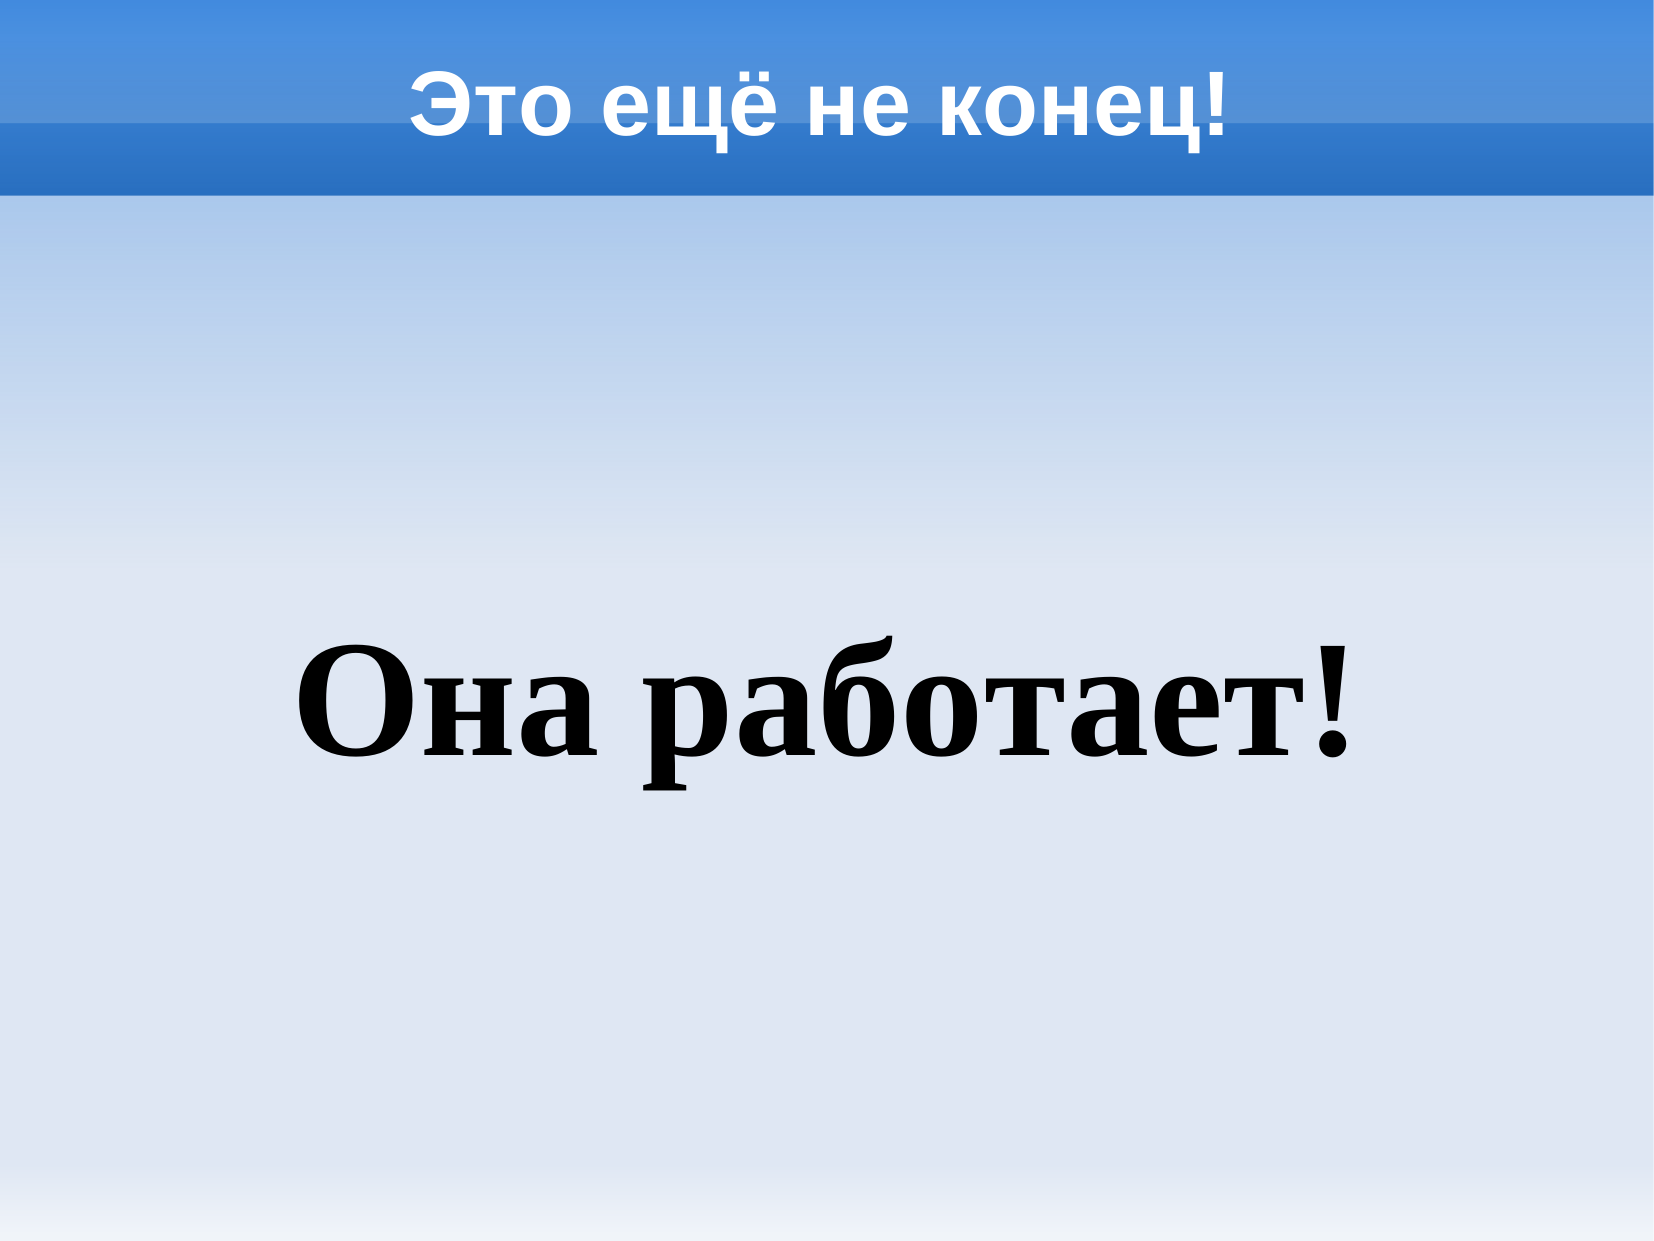

# Это ещё не конец!
Она работает!